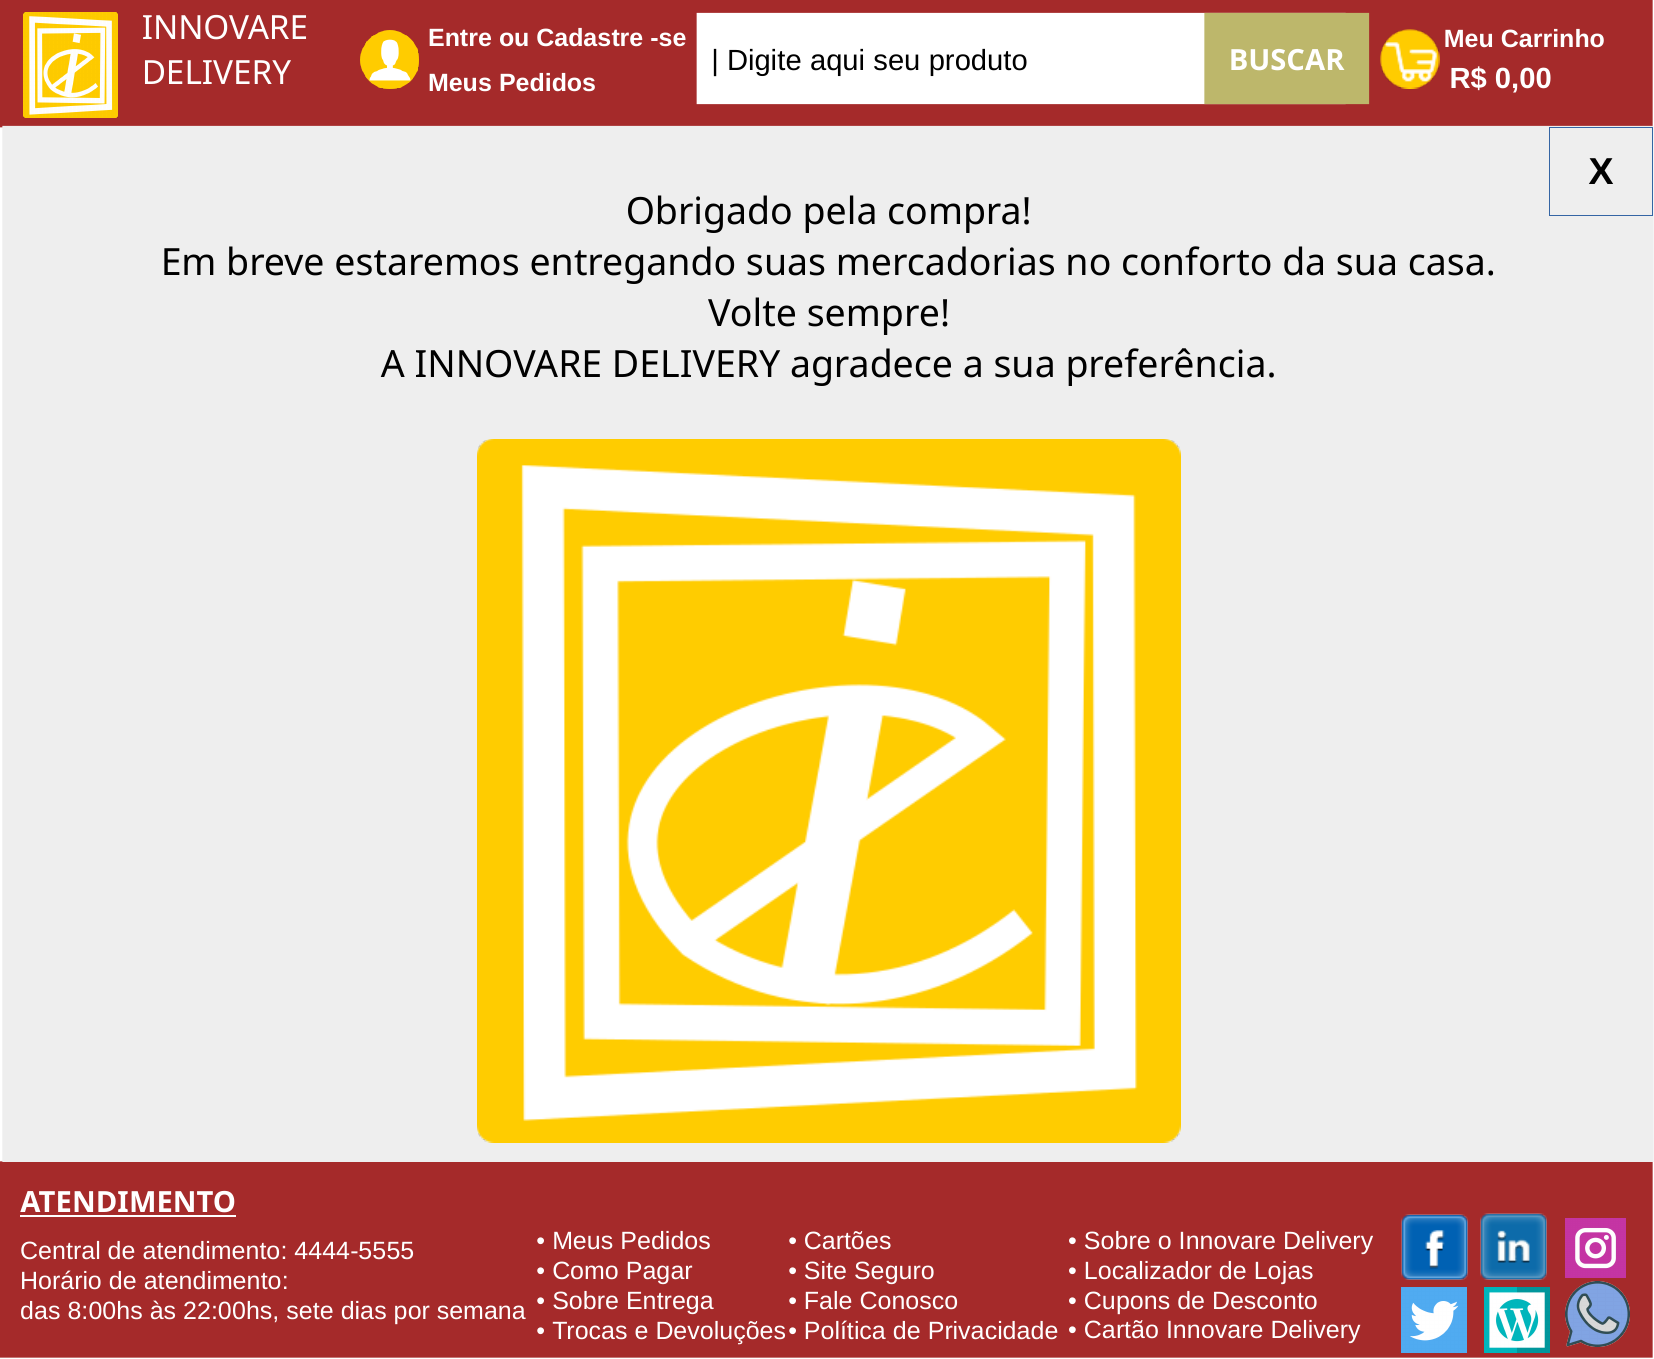

INNOVARE
DELIVERY
| Digite aqui seu produto
BUSCAR
Entre ou Cadastre -se
Meu Carrinho
R$ 0,00
Meus Pedidos
Obrigado pela compra!
Em breve estaremos entregando suas mercadorias no conforto da sua casa.
Volte sempre!
A INNOVARE DELIVERY agradece a sua preferência.
X
ATENDIMENTO
• Meus Pedidos
• Como Pagar
• Sobre Entrega
• Trocas e Devoluções
• Cartões
• Site Seguro
• Fale Conosco
• Política de Privacidade
• Sobre o Innovare Delivery
• Localizador de Lojas
• Cupons de Desconto
• Cartão Innovare Delivery
Central de atendimento: 4444-5555
Horário de atendimento:
das 8:00hs às 22:00hs, sete dias por semana